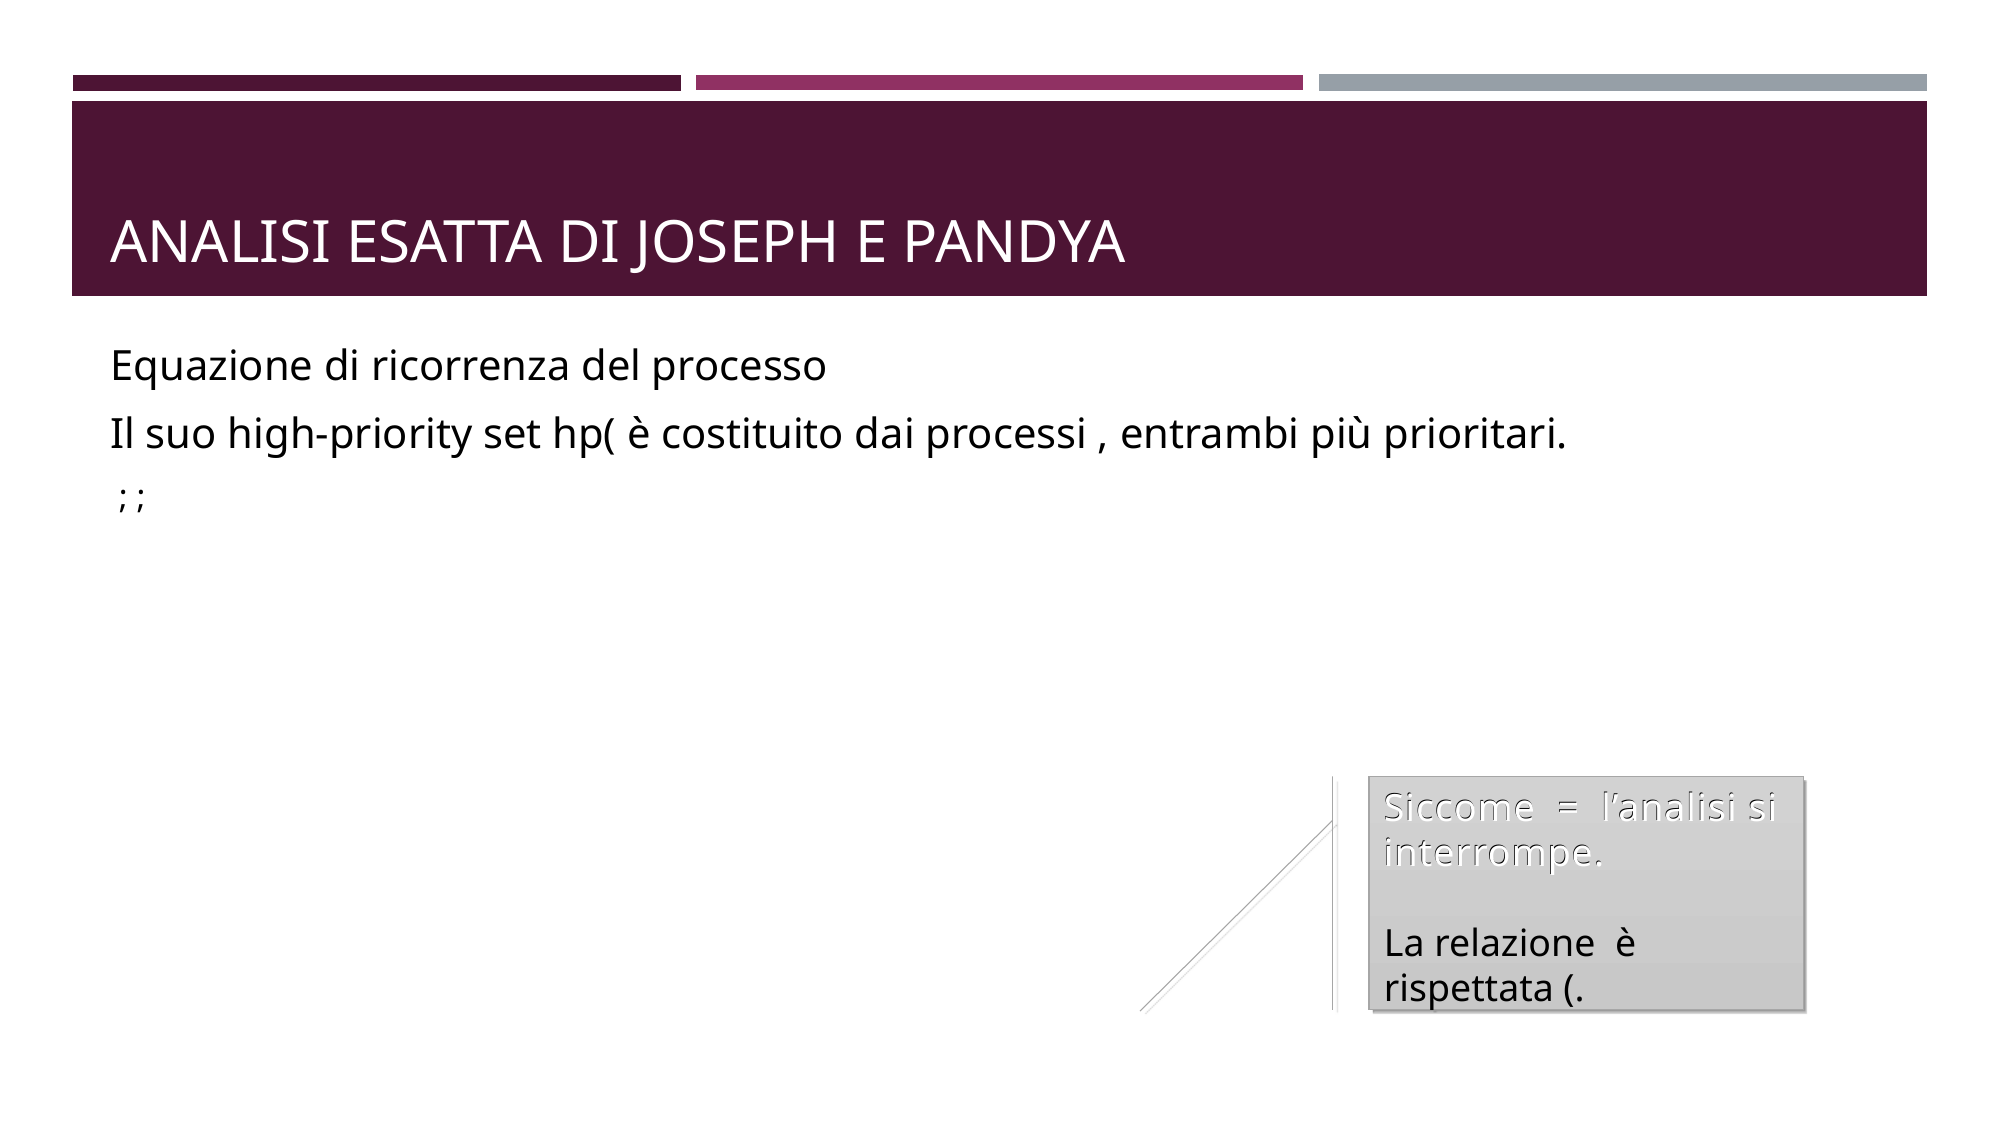

# Analisi esatta di joseph e pandya
Equazione di ricorrenza del processo
Il suo high-priority set hp( è costituito dai processi , entrambi più prioritari.
 ; ;
Siccome = l’analisi si interrompe.
La relazione è rispettata (.